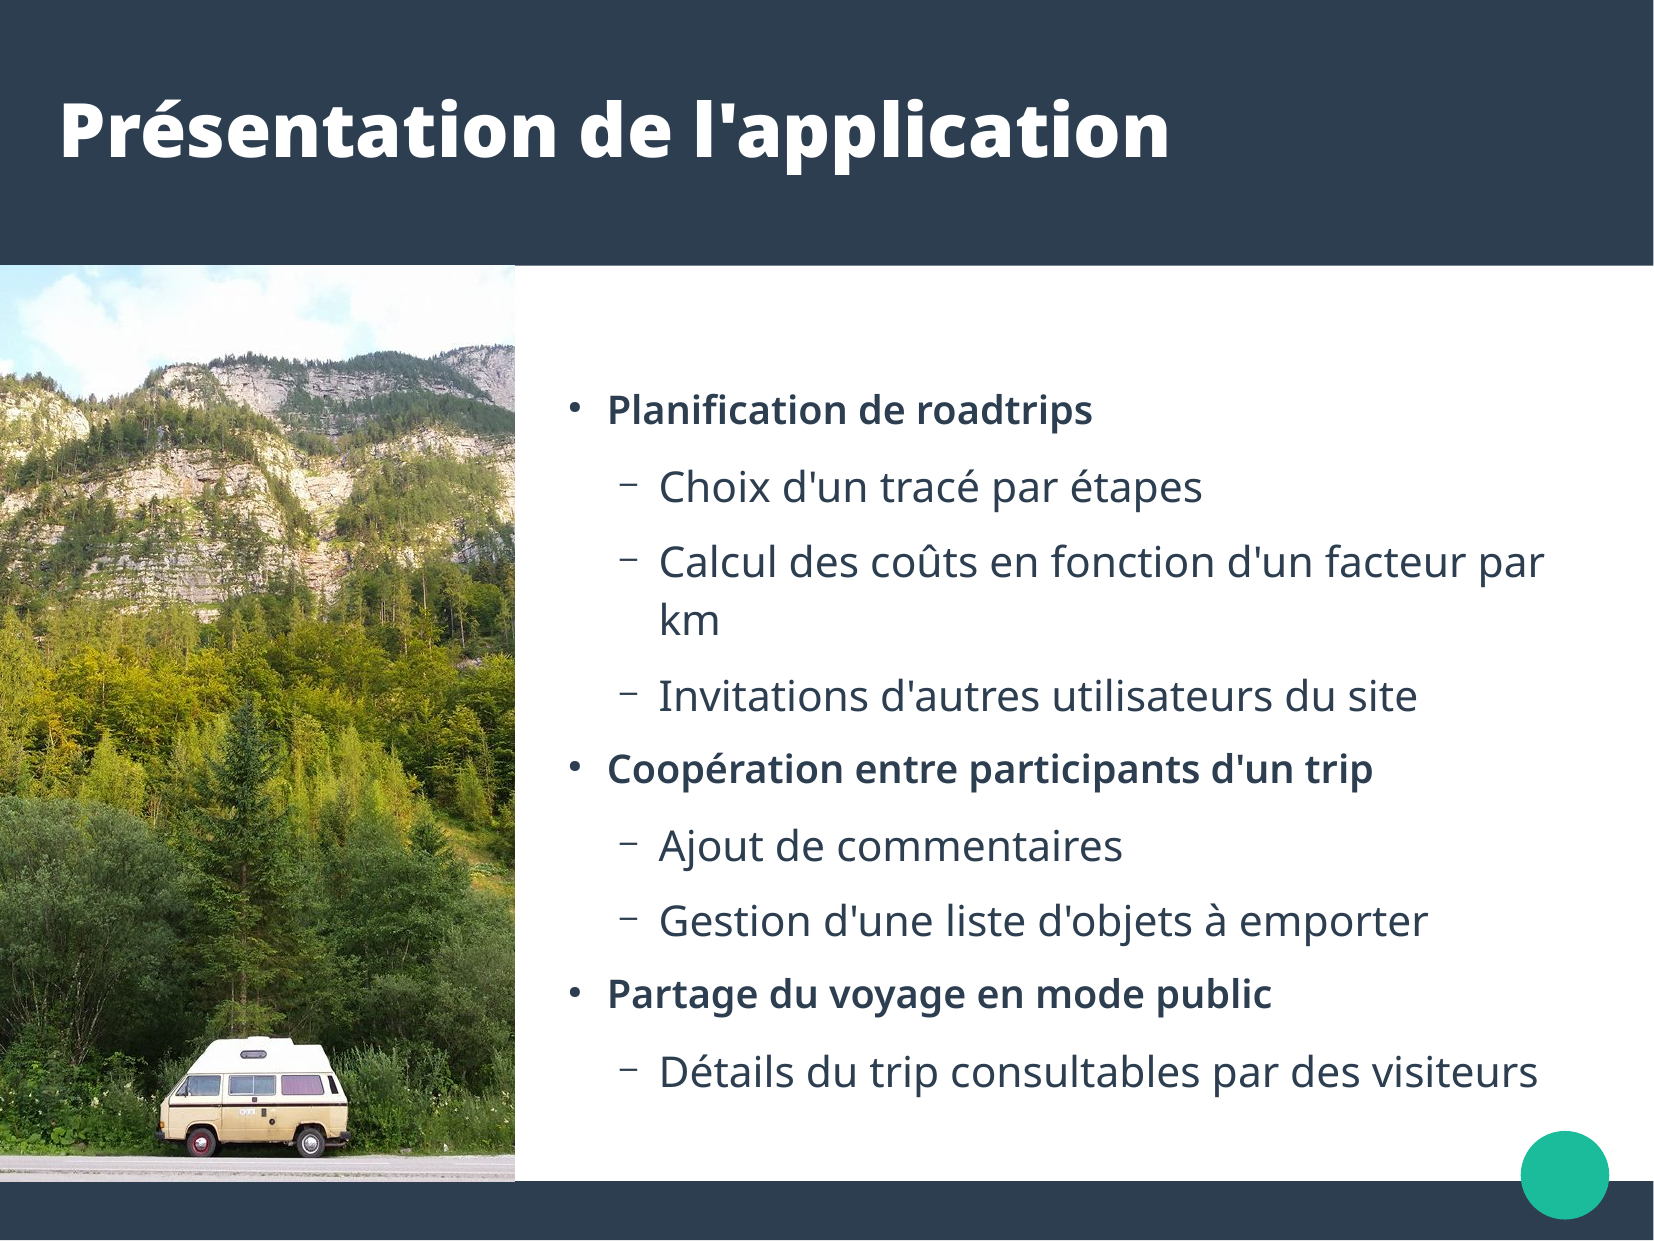

# Présentation de l'application
Planification de roadtrips
Choix d'un tracé par étapes
Calcul des coûts en fonction d'un facteur par km
Invitations d'autres utilisateurs du site
Coopération entre participants d'un trip
Ajout de commentaires
Gestion d'une liste d'objets à emporter
Partage du voyage en mode public
Détails du trip consultables par des visiteurs